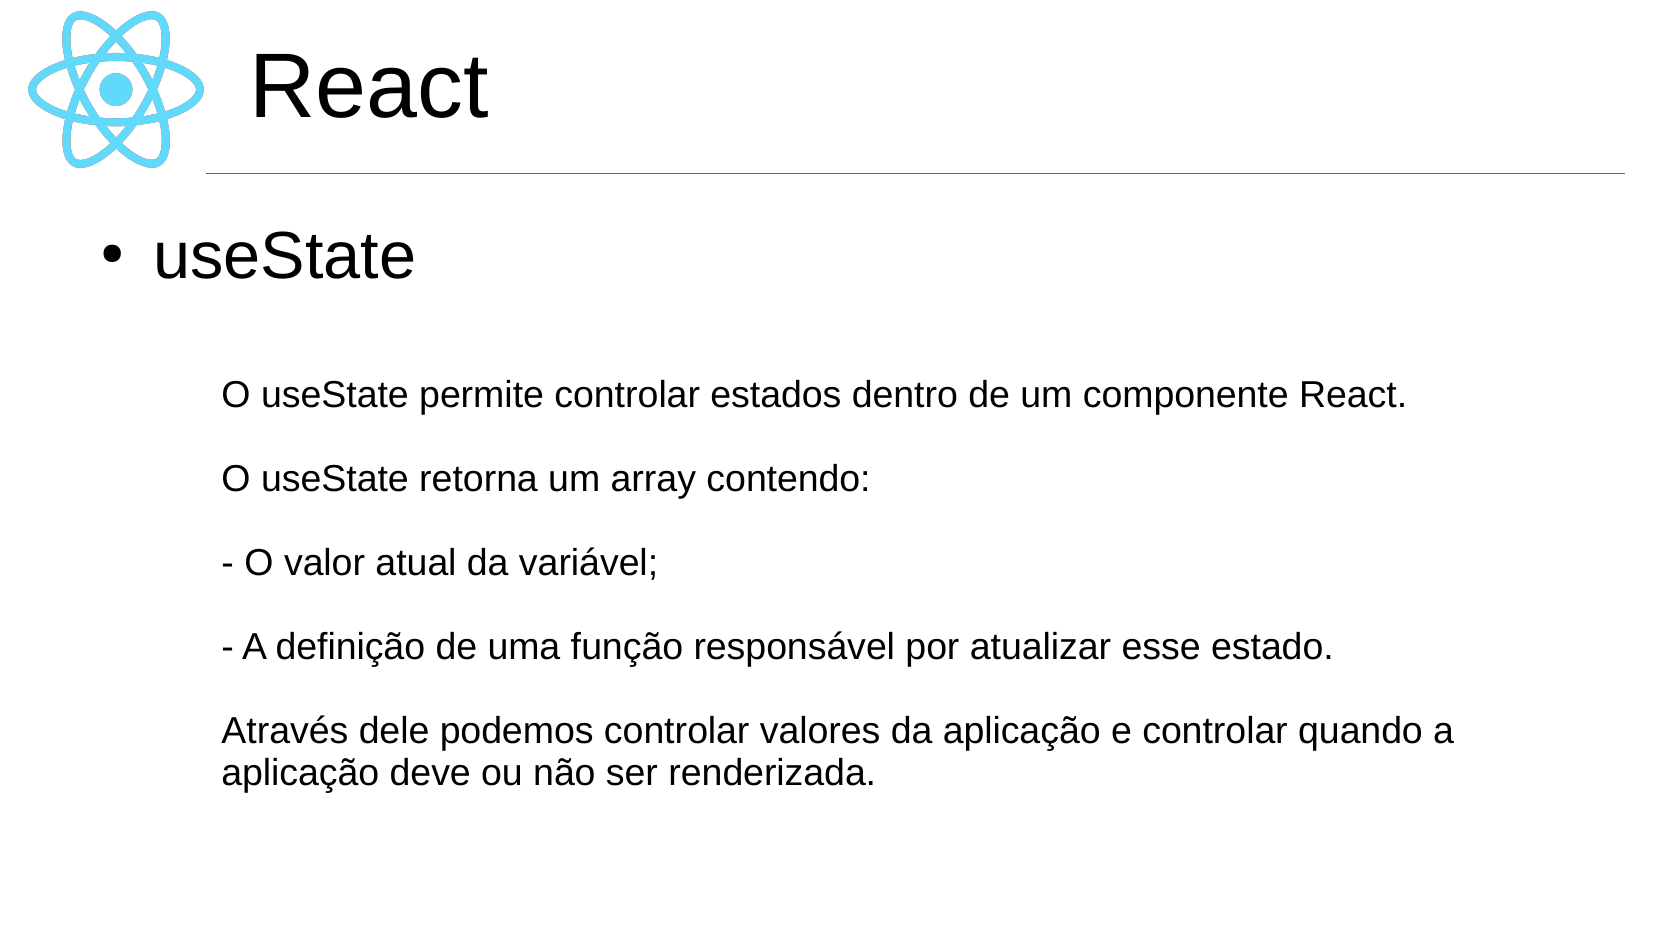

# React
useState
O useState permite controlar estados dentro de um componente React.
O useState retorna um array contendo:
- O valor atual da variável;
- A definição de uma função responsável por atualizar esse estado.
Através dele podemos controlar valores da aplicação e controlar quando a aplicação deve ou não ser renderizada.